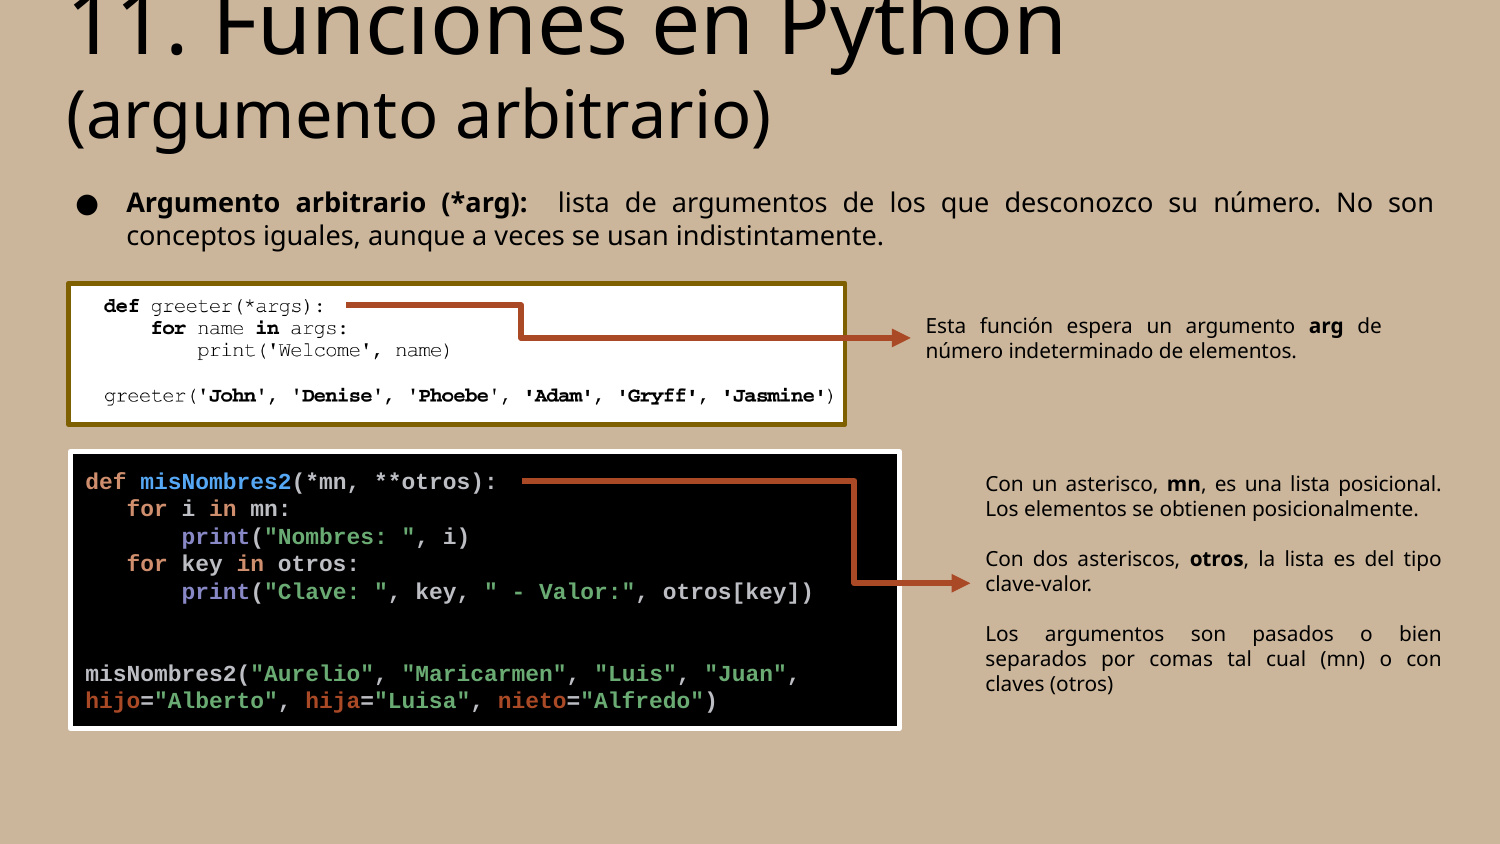

# 11. Funciones en Python (argumento arbitrario)
Argumento arbitrario (*arg): lista de argumentos de los que desconozco su número. No son conceptos iguales, aunque a veces se usan indistintamente.
Esta función espera un argumento arg de número indeterminado de elementos.
def misNombres2(*mn, **otros):
 for i in mn:
 print("Nombres: ", i)
 for key in otros:
 print("Clave: ", key, " - Valor:", otros[key])
misNombres2("Aurelio", "Maricarmen", "Luis", "Juan", hijo="Alberto", hija="Luisa", nieto="Alfredo")
Con un asterisco, mn, es una lista posicional. Los elementos se obtienen posicionalmente.
Con dos asteriscos, otros, la lista es del tipo clave-valor.
Los argumentos son pasados o bien separados por comas tal cual (mn) o con claves (otros)